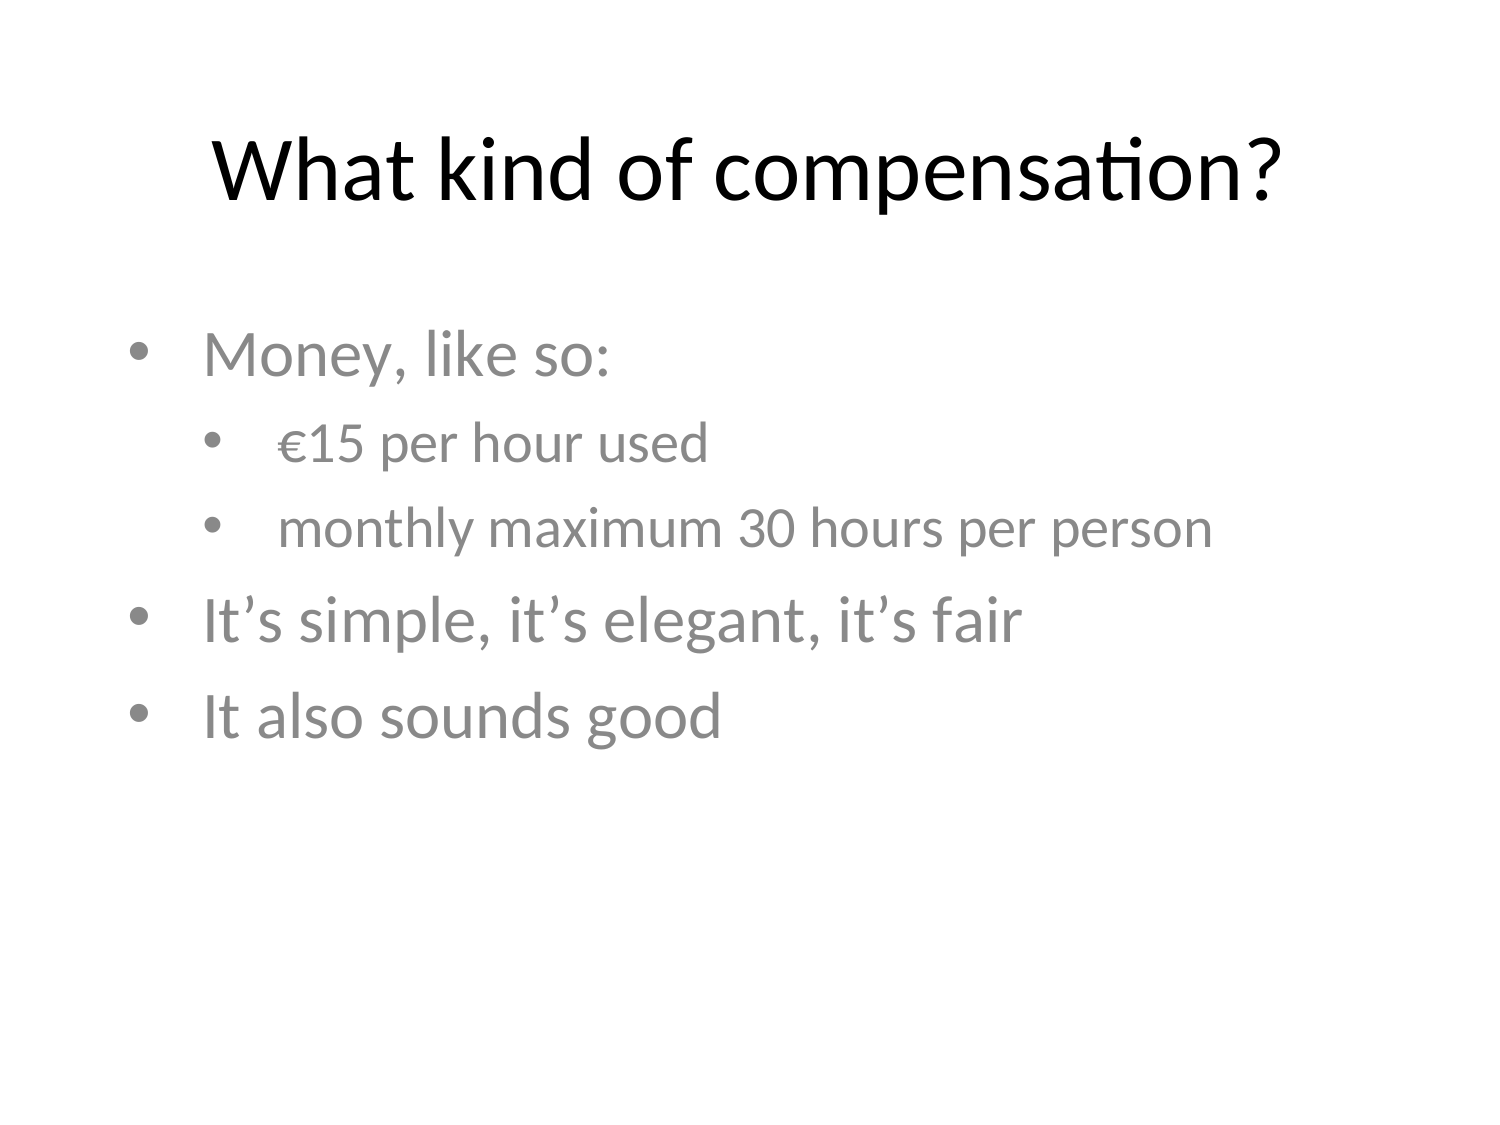

# What kind of compensation?
Money, like so:
€15 per hour used
monthly maximum 30 hours per person
It’s simple, it’s elegant, it’s fair
It also sounds good